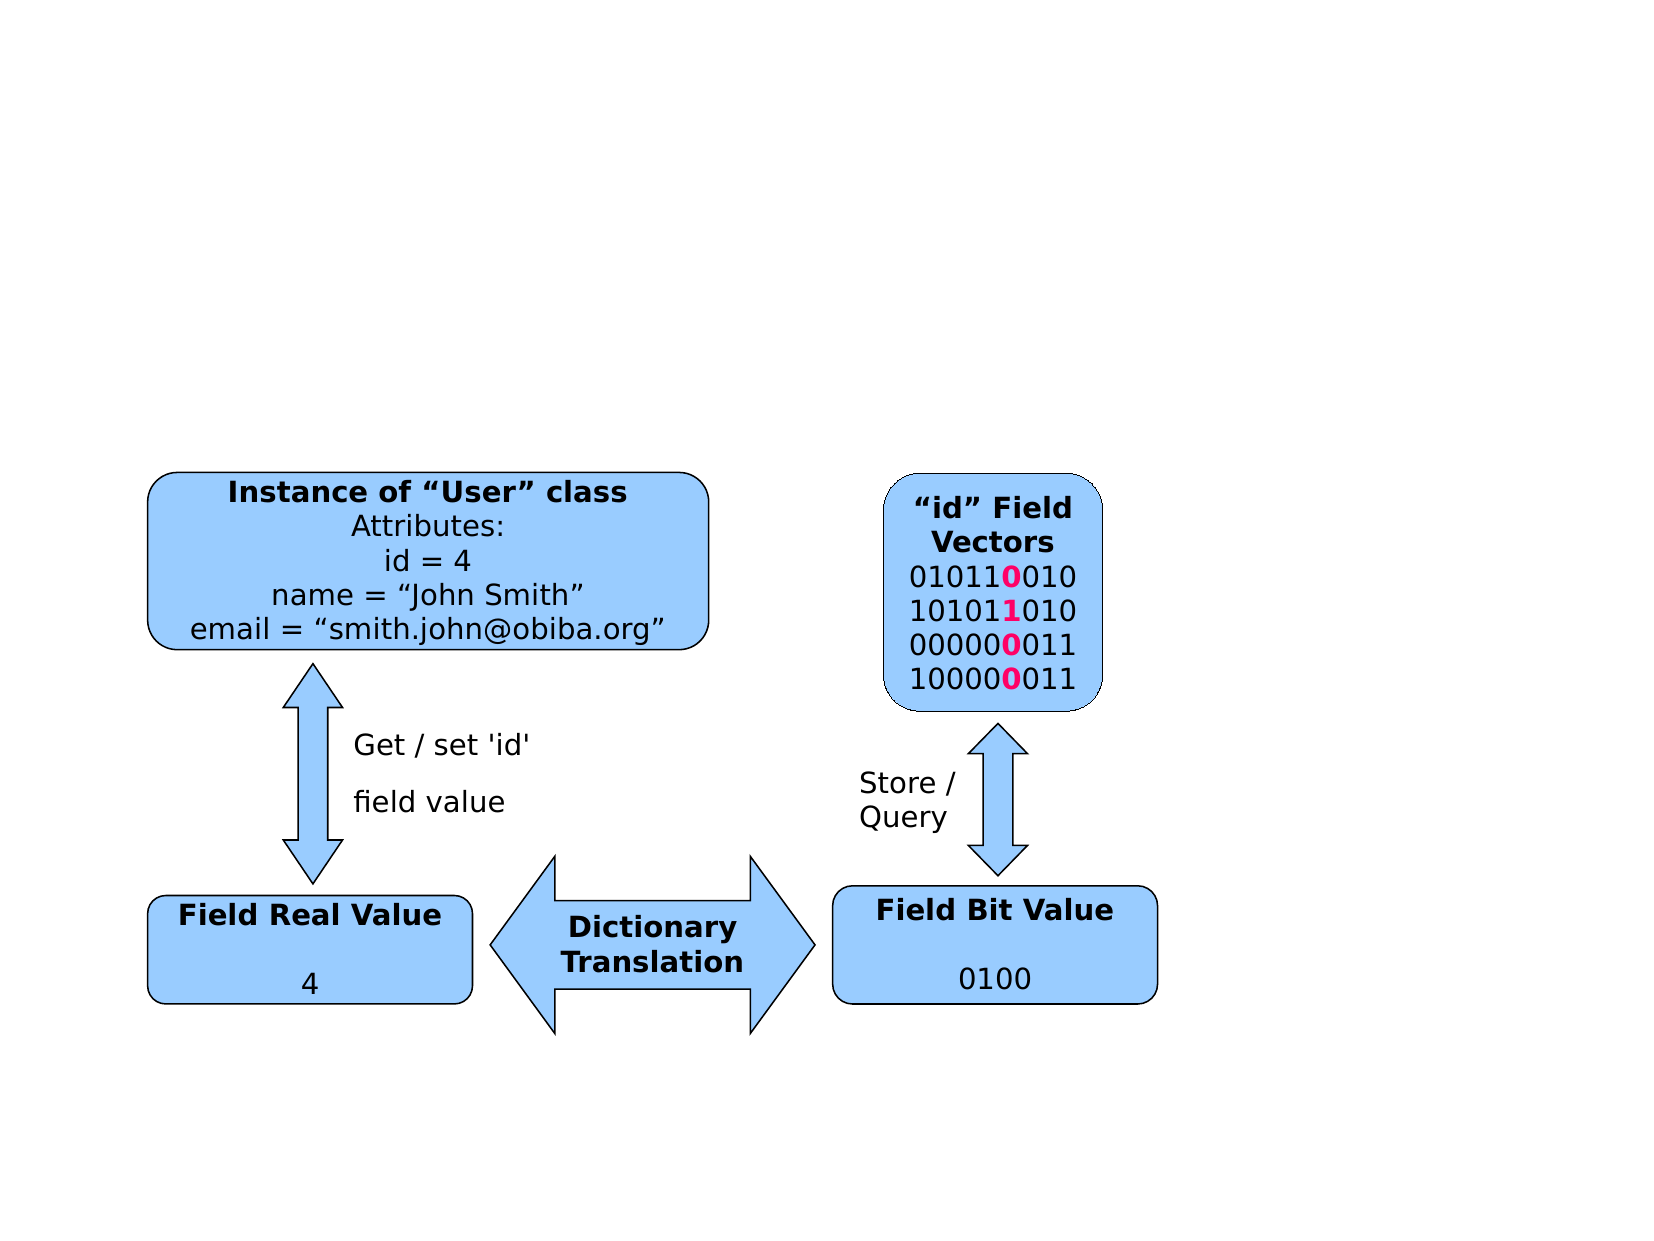

Instance of “User” class
Attributes:
id = 4
name = “John Smith”
email = “smith.john@obiba.org”
“id” Field
Vectors
010110010
101011010
000000011
100000011
Get / set 'id'
field value
Store / Query
Dictionary
Translation
Field Bit Value
0100
Field Real Value
4